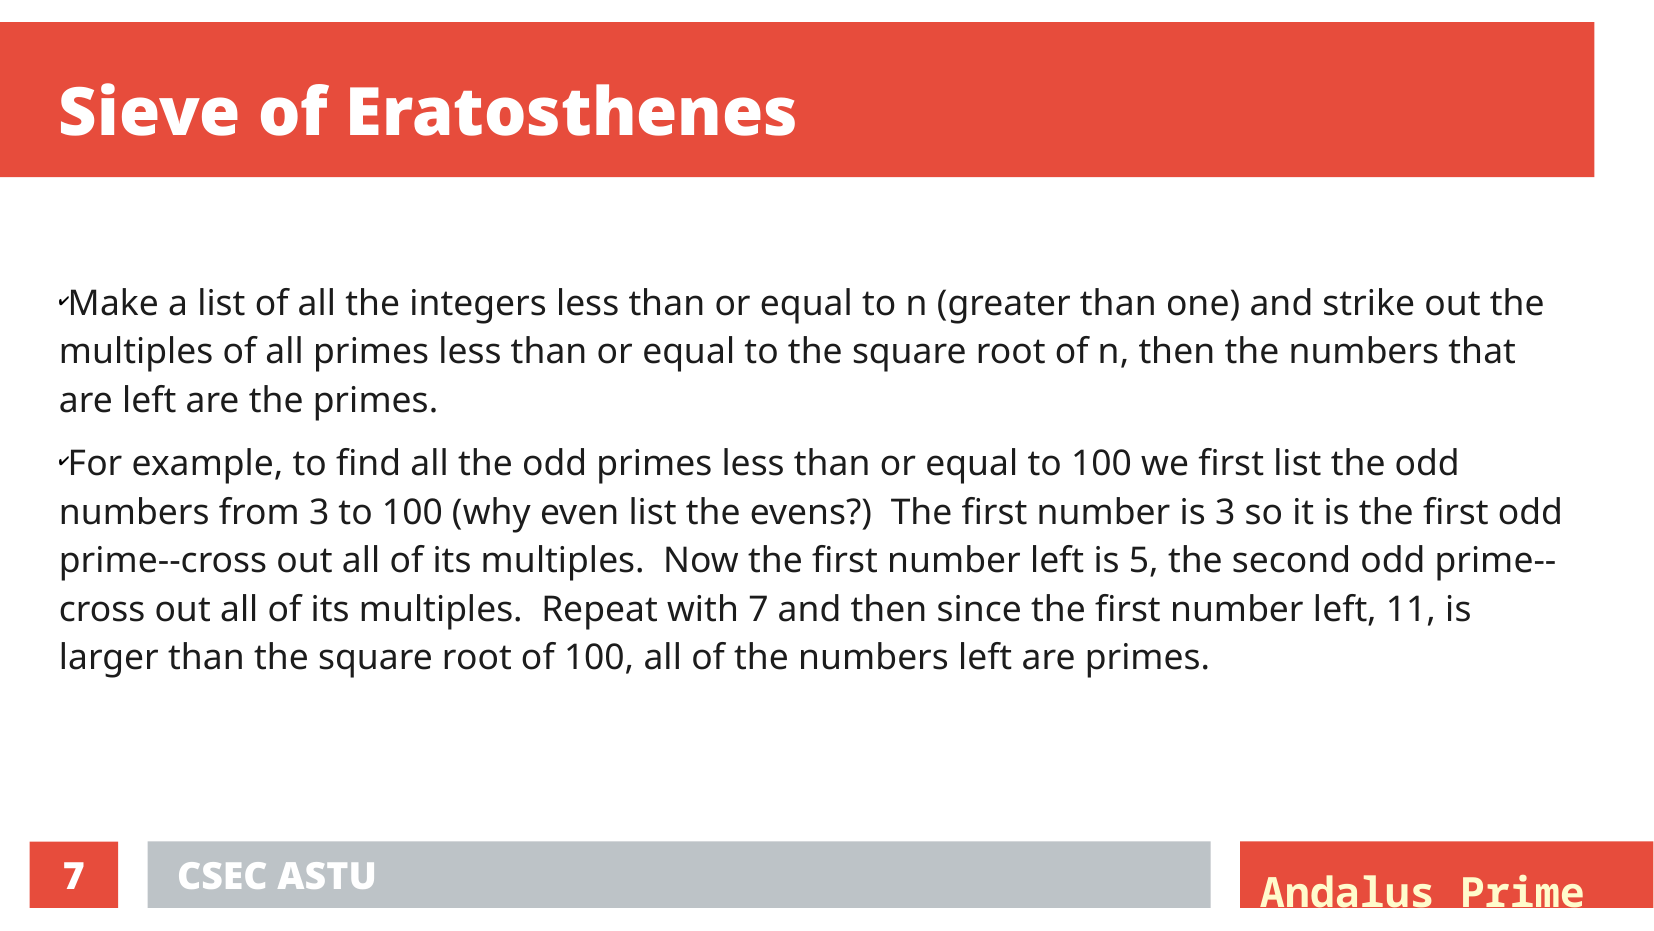

# Sieve of Eratosthenes
Make a list of all the integers less than or equal to n (greater than one) and strike out the multiples of all primes less than or equal to the square root of n, then the numbers that are left are the primes.
For example, to find all the odd primes less than or equal to 100 we first list the odd numbers from 3 to 100 (why even list the evens?) The first number is 3 so it is the first odd prime--cross out all of its multiples. Now the first number left is 5, the second odd prime--cross out all of its multiples. Repeat with 7 and then since the first number left, 11, is larger than the square root of 100, all of the numbers left are primes.
7
CSEC ASTU
Andalus Prime